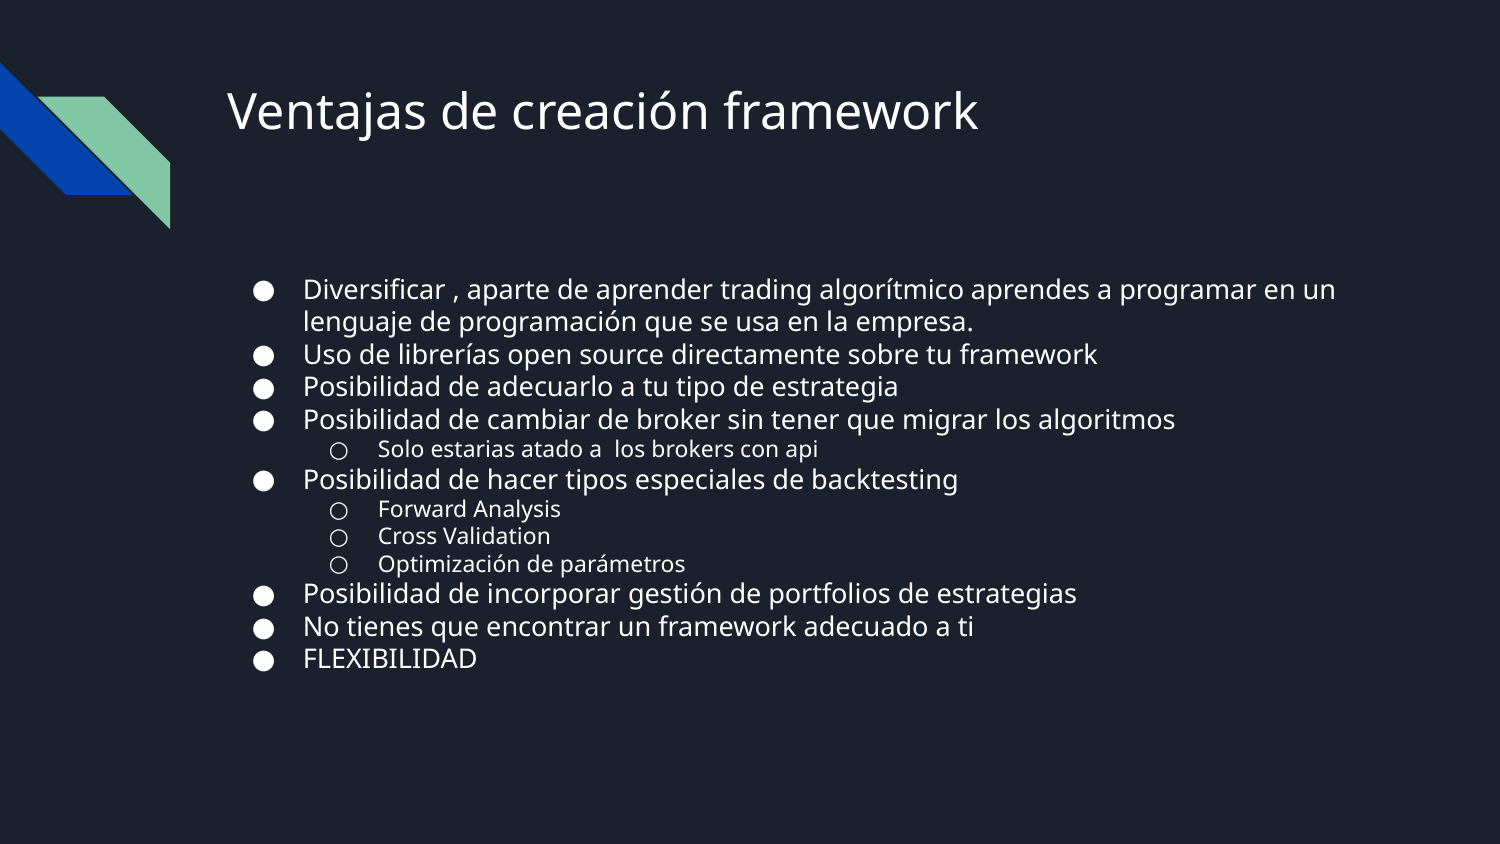

# Ventajas de creación framework
Diversificar , aparte de aprender trading algorítmico aprendes a programar en un lenguaje de programación que se usa en la empresa.
Uso de librerías open source directamente sobre tu framework
Posibilidad de adecuarlo a tu tipo de estrategia
Posibilidad de cambiar de broker sin tener que migrar los algoritmos
Solo estarias atado a los brokers con api
Posibilidad de hacer tipos especiales de backtesting
Forward Analysis
Cross Validation
Optimización de parámetros
Posibilidad de incorporar gestión de portfolios de estrategias
No tienes que encontrar un framework adecuado a ti
FLEXIBILIDAD